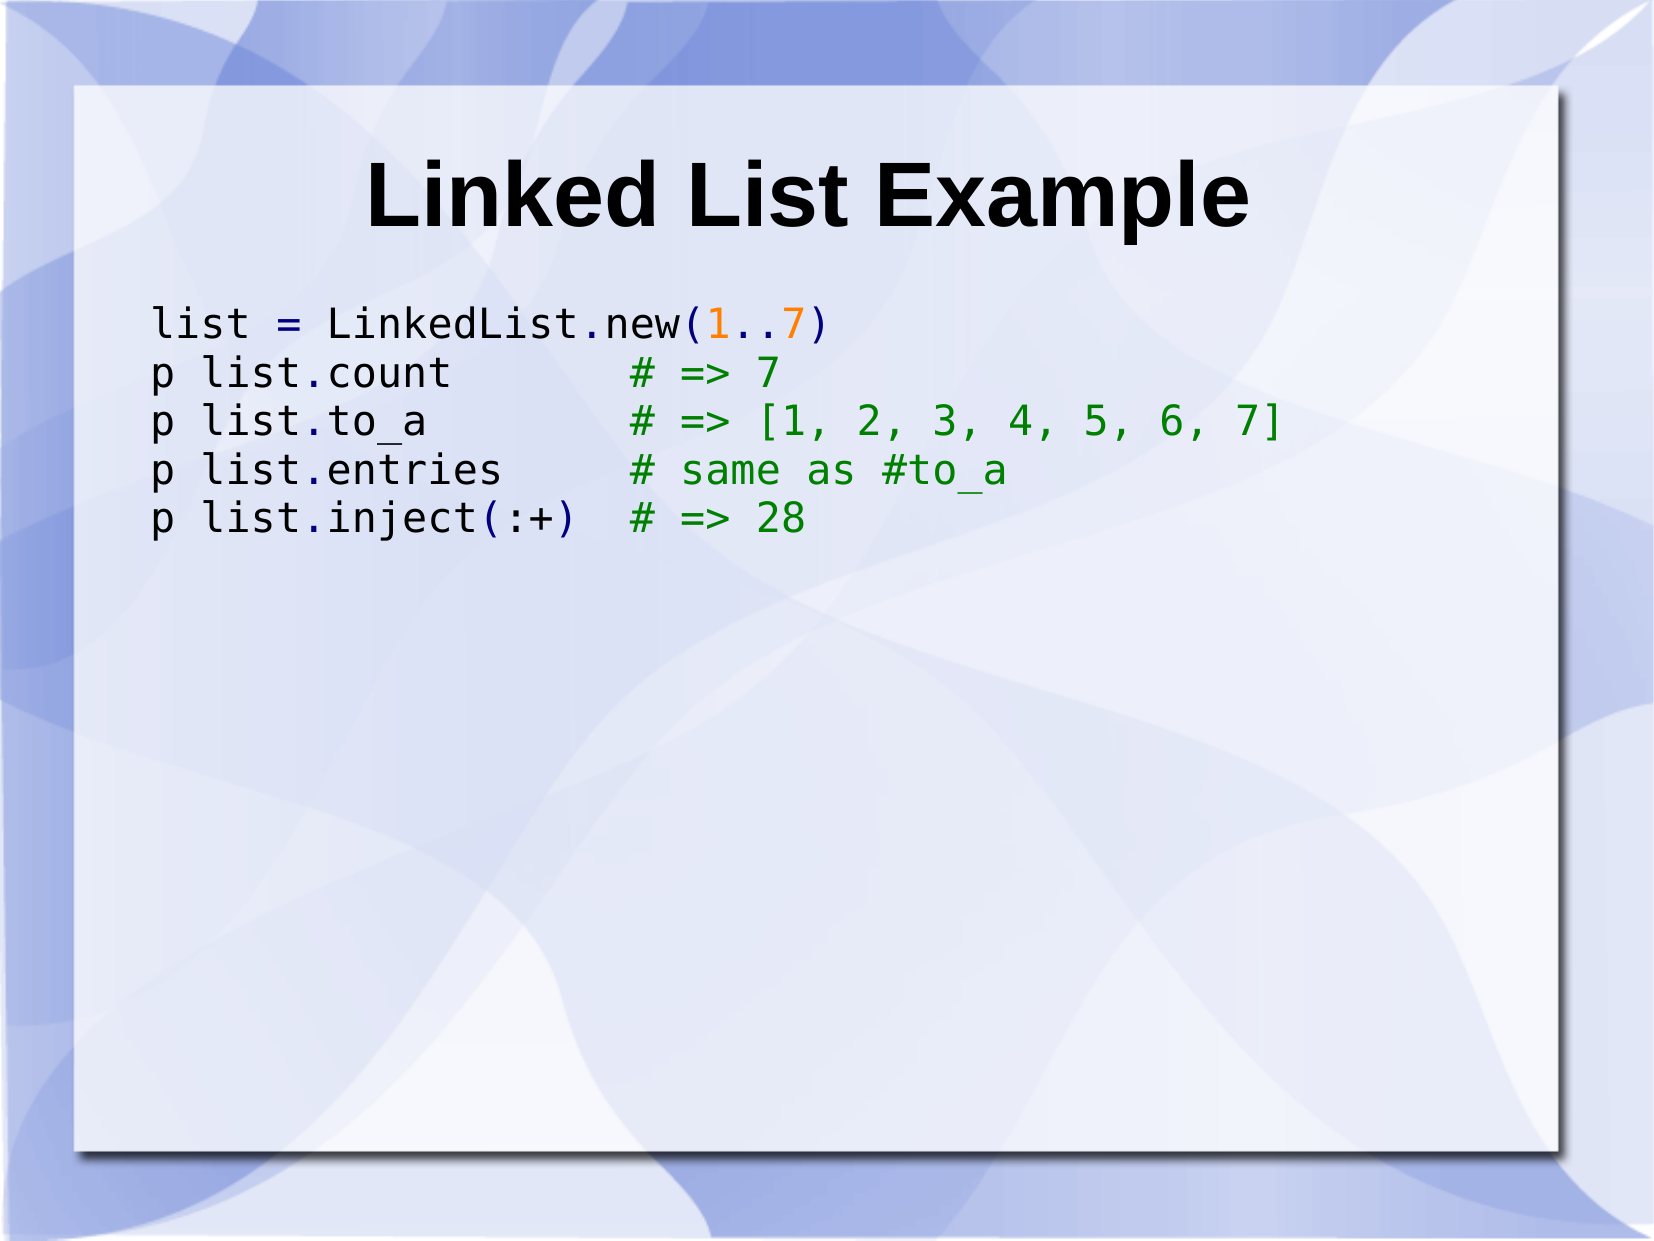

# Linked List Example
list = LinkedList.new(1..7)
p list.count # => 7
p list.to_a # => [1, 2, 3, 4, 5, 6, 7]
p list.entries # same as #to_a
p list.inject(:+) # => 28